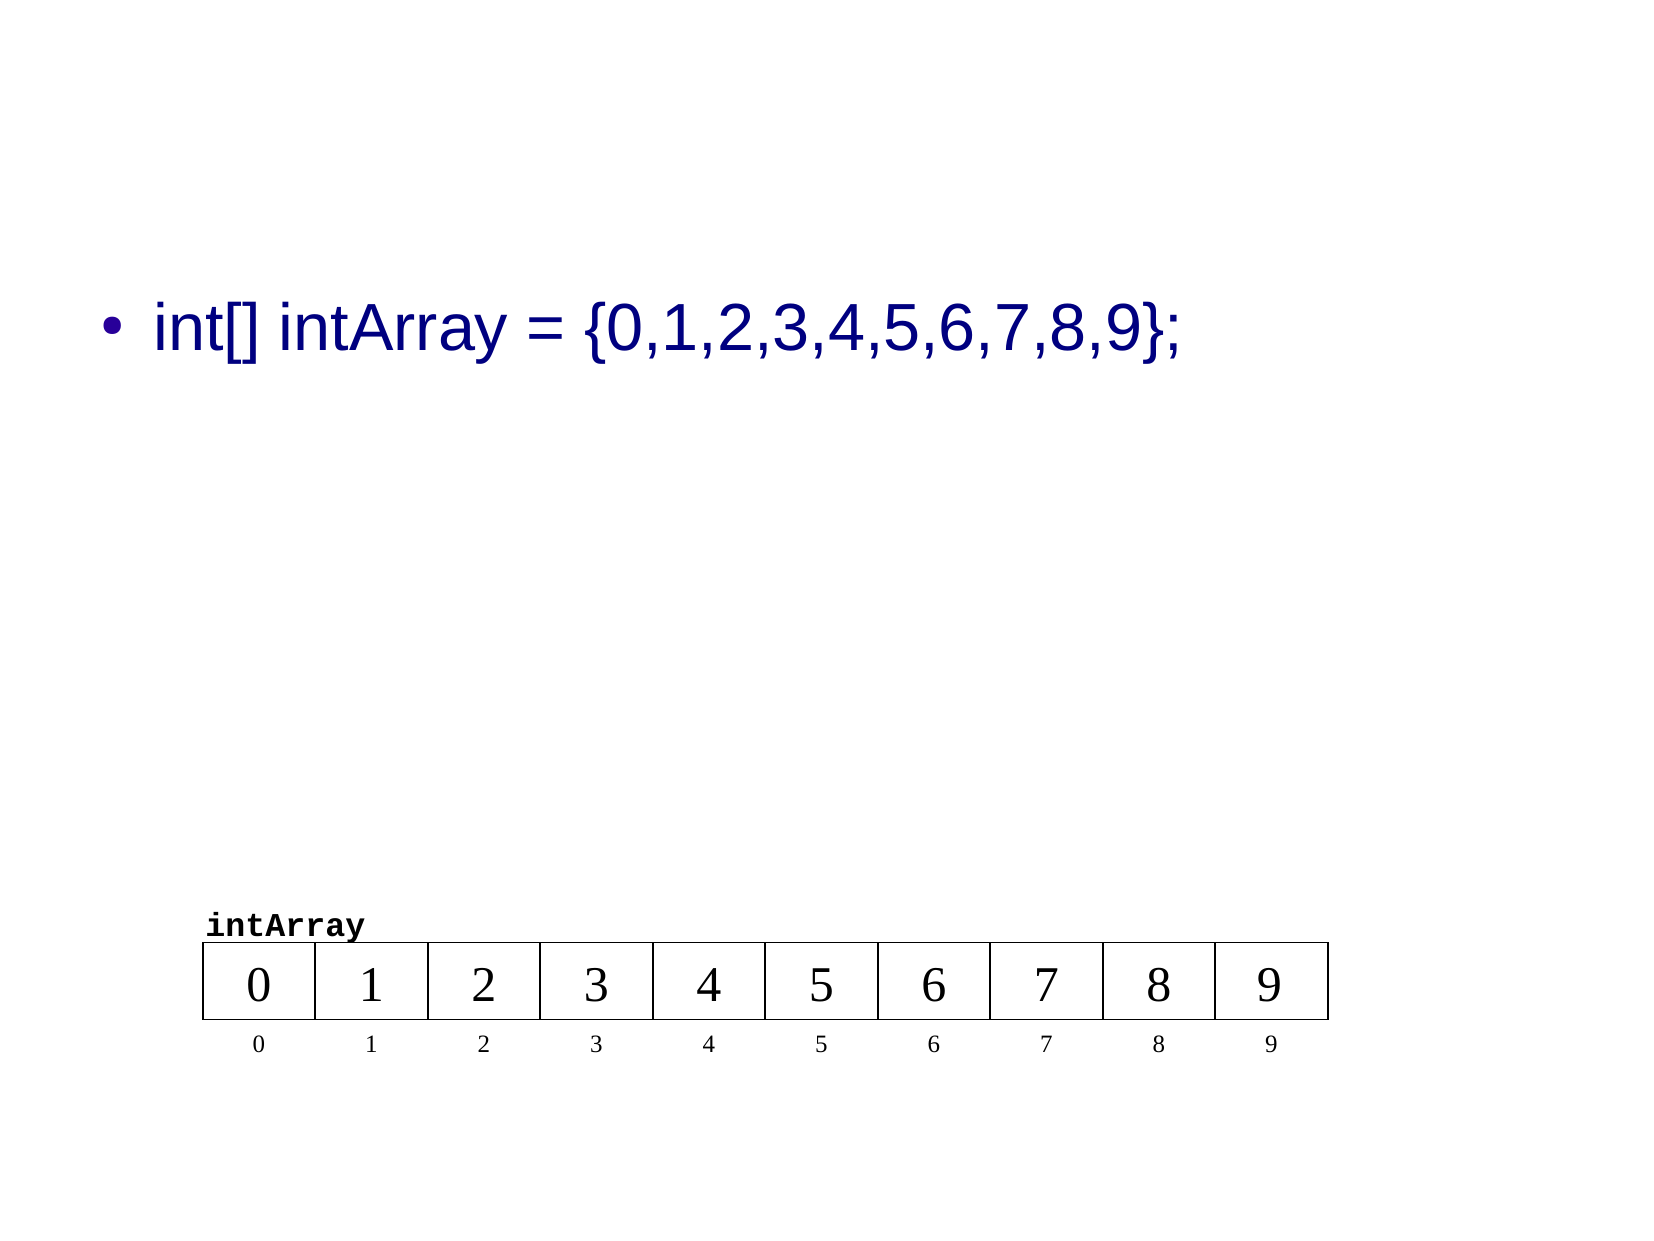

#
int[] intArray = {0,1,2,3,4,5,6,7,8,9};
intArray
0
1
2
3
4
5
6
7
8
0
9
0
1
2
3
4
5
6
7
8
9